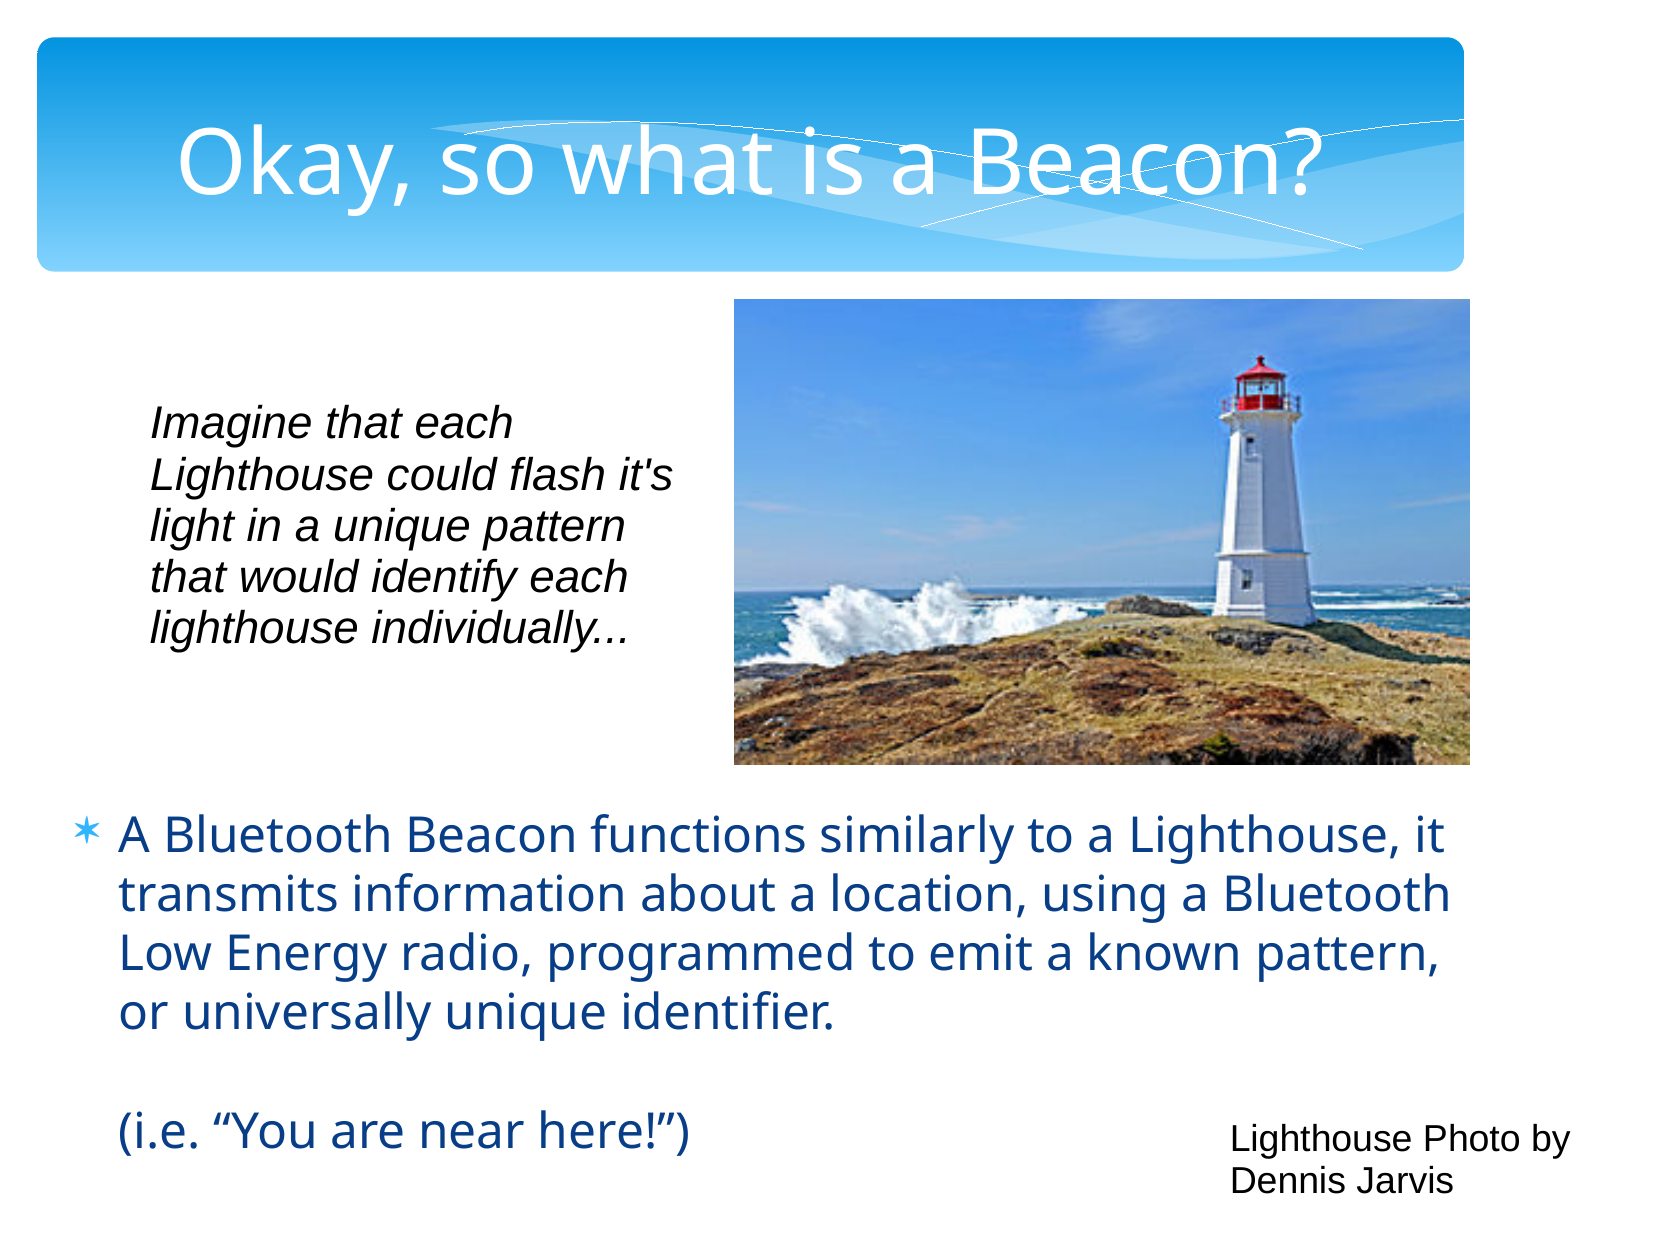

# Okay, so what is a Beacon?
Imagine that each Lighthouse could flash it's light in a unique pattern that would identify each lighthouse individually...
A Bluetooth Beacon functions similarly to a Lighthouse, it transmits information about a location, using a Bluetooth Low Energy radio, programmed to emit a known pattern, or universally unique identifier.
(i.e. “You are near here!”)
Lighthouse Photo by Dennis Jarvis